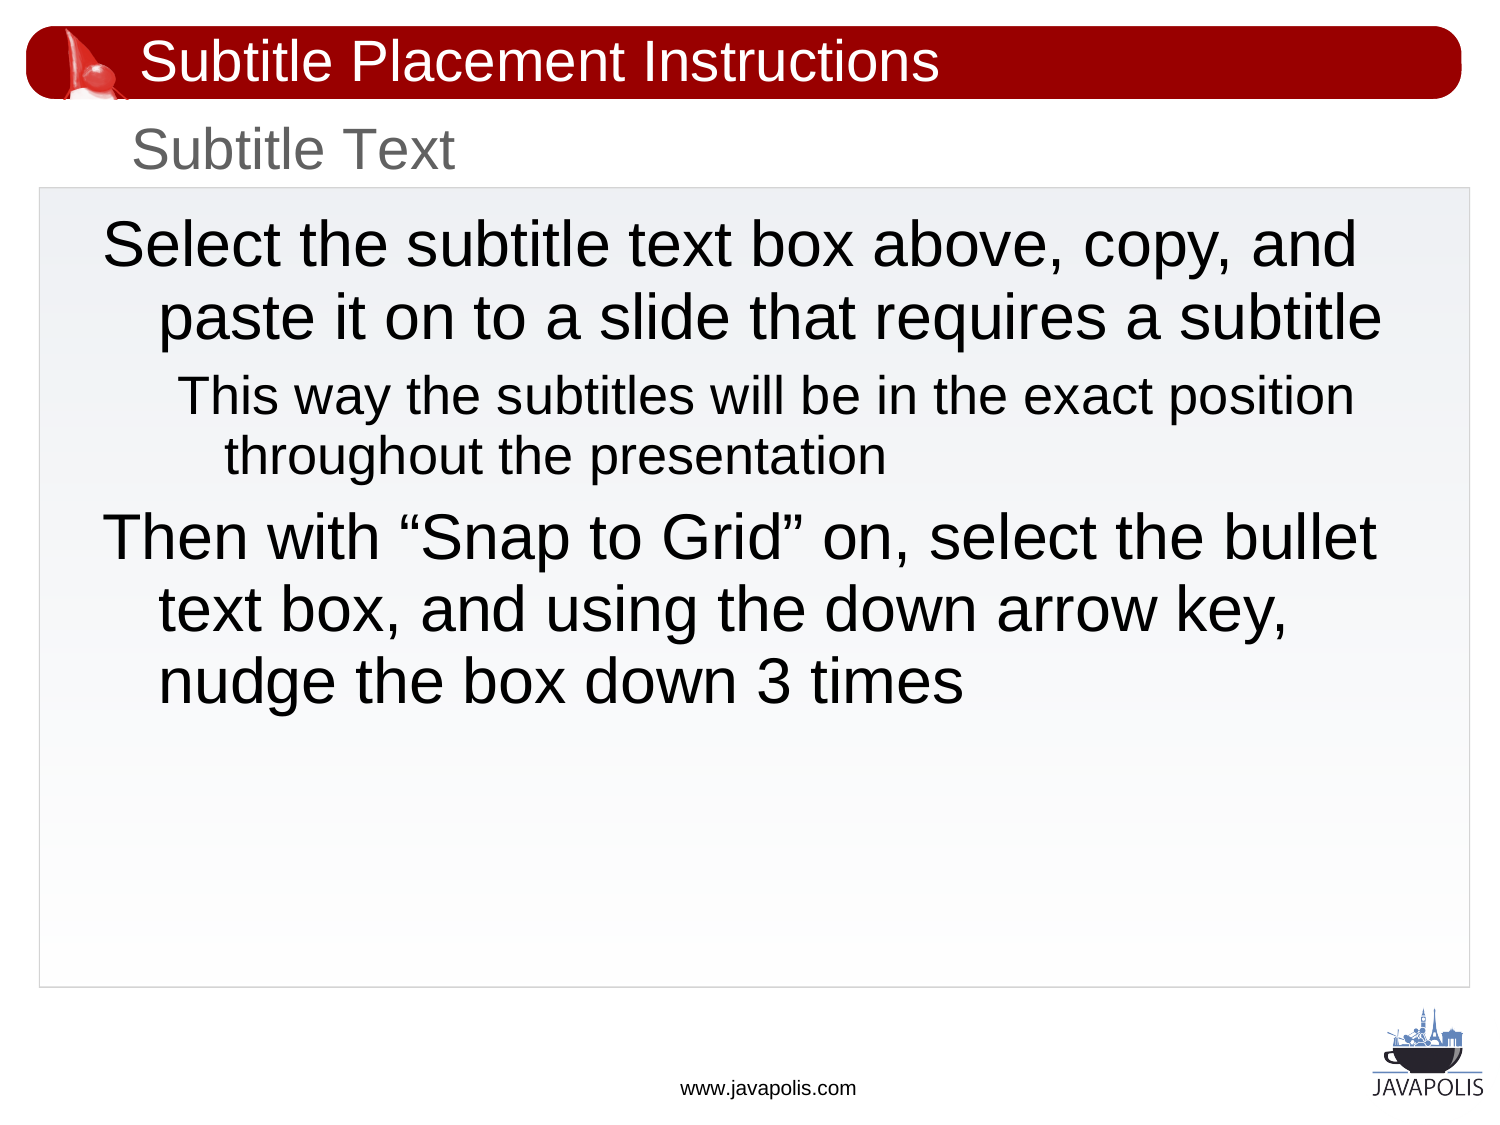

# Subtitle Placement Instructions
Subtitle Text
Select the subtitle text box above, copy, and paste it on to a slide that requires a subtitle
This way the subtitles will be in the exact position throughout the presentation
Then with “Snap to Grid” on, select the bullet text box, and using the down arrow key, nudge the box down 3 times